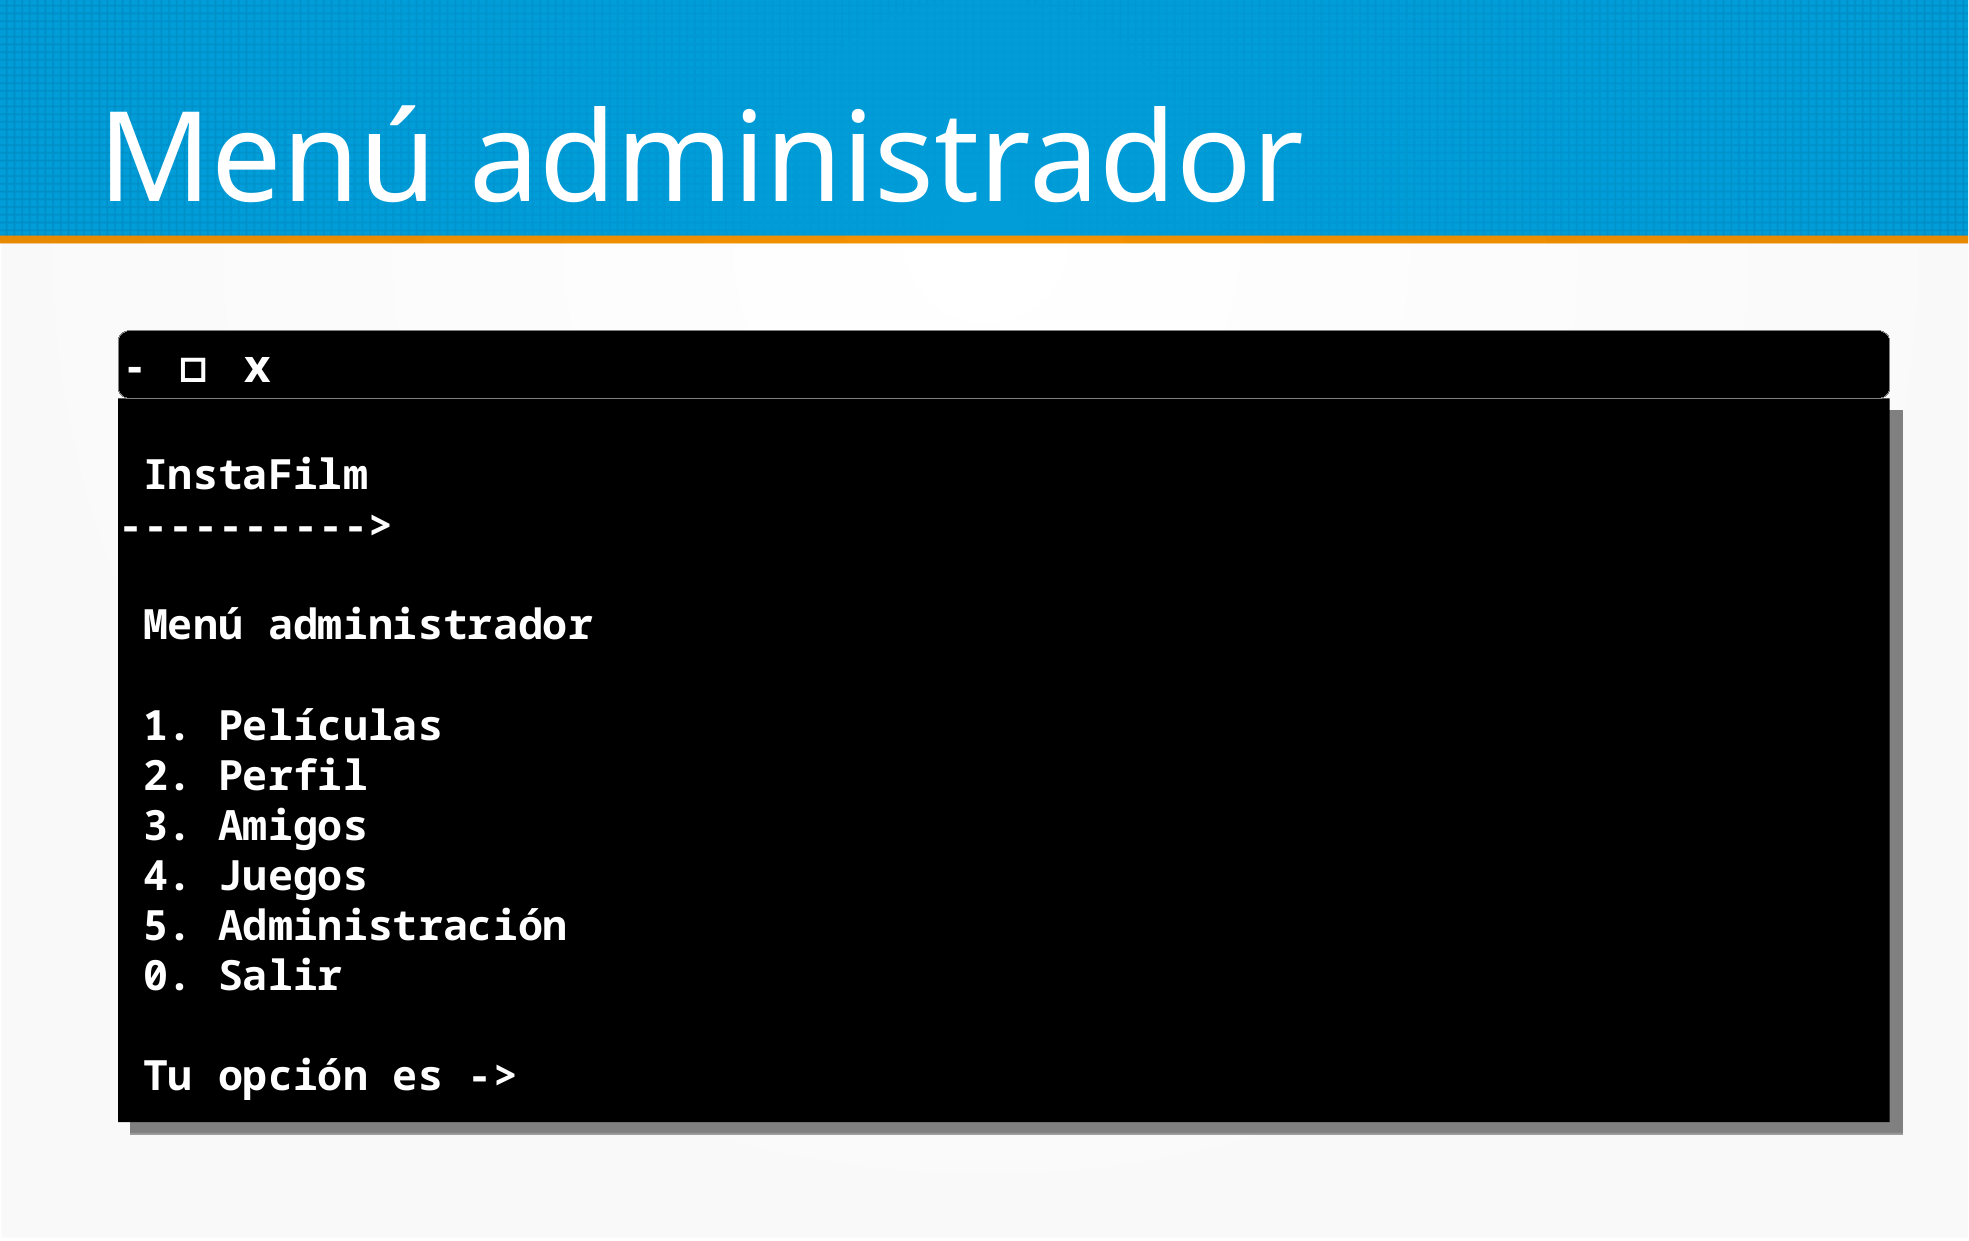

# Menú administrador
- □ x
 InstaFilm
---------->
 Menú administrador
 1. Películas
 2. Perfil
 3. Amigos
 4. Juegos
 5. Administración
 0. Salir
 Tu opción es ->